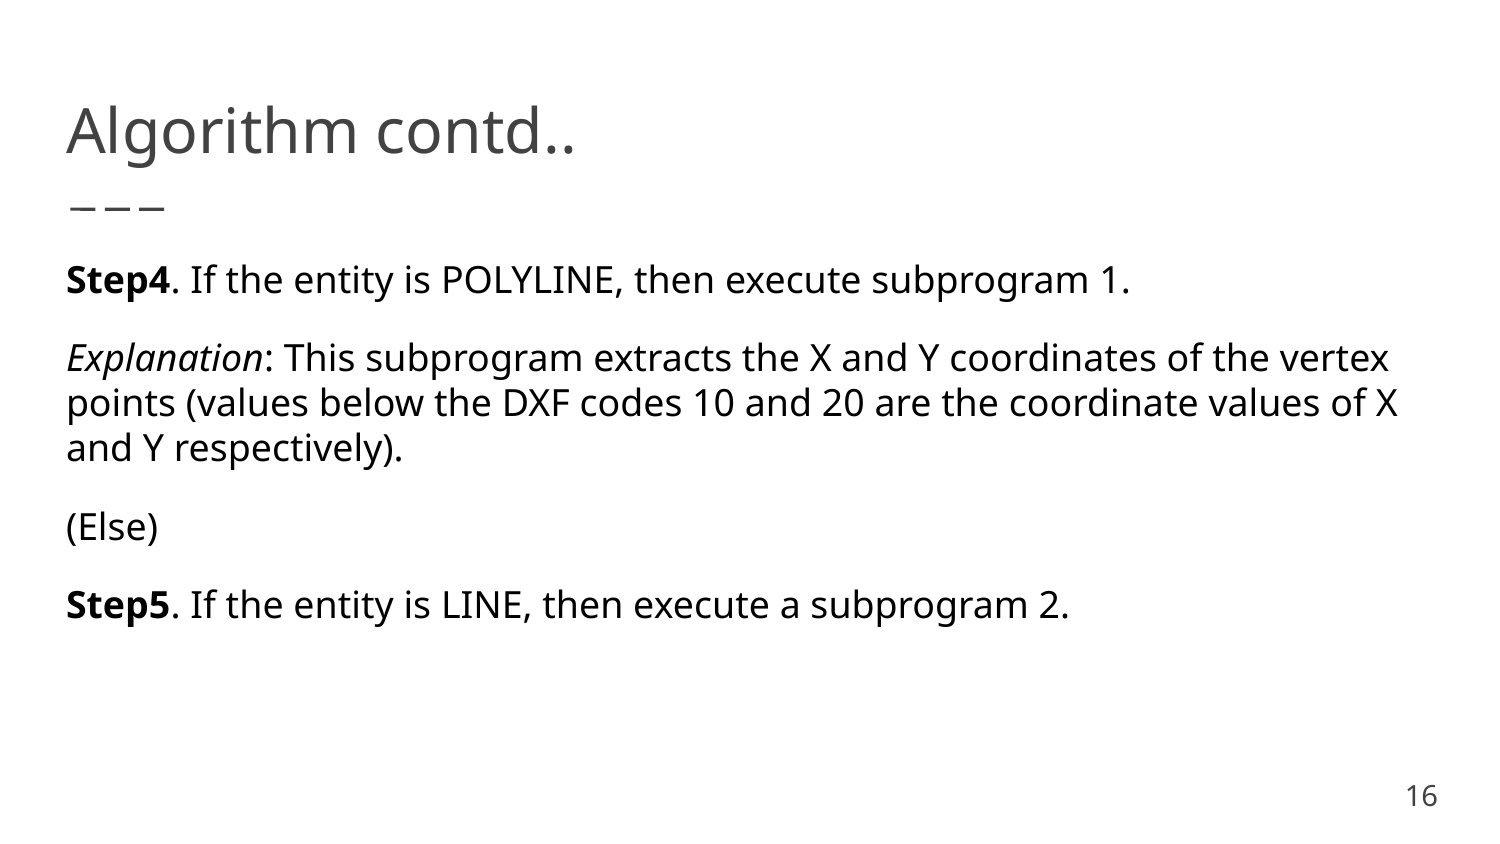

# Algorithm contd..
Step4. If the entity is POLYLINE, then execute subprogram 1.
Explanation: This subprogram extracts the X and Y coordinates of the vertex points (values below the DXF codes 10 and 20 are the coordinate values of X and Y respectively).
(Else)
Step5. If the entity is LINE, then execute a subprogram 2.